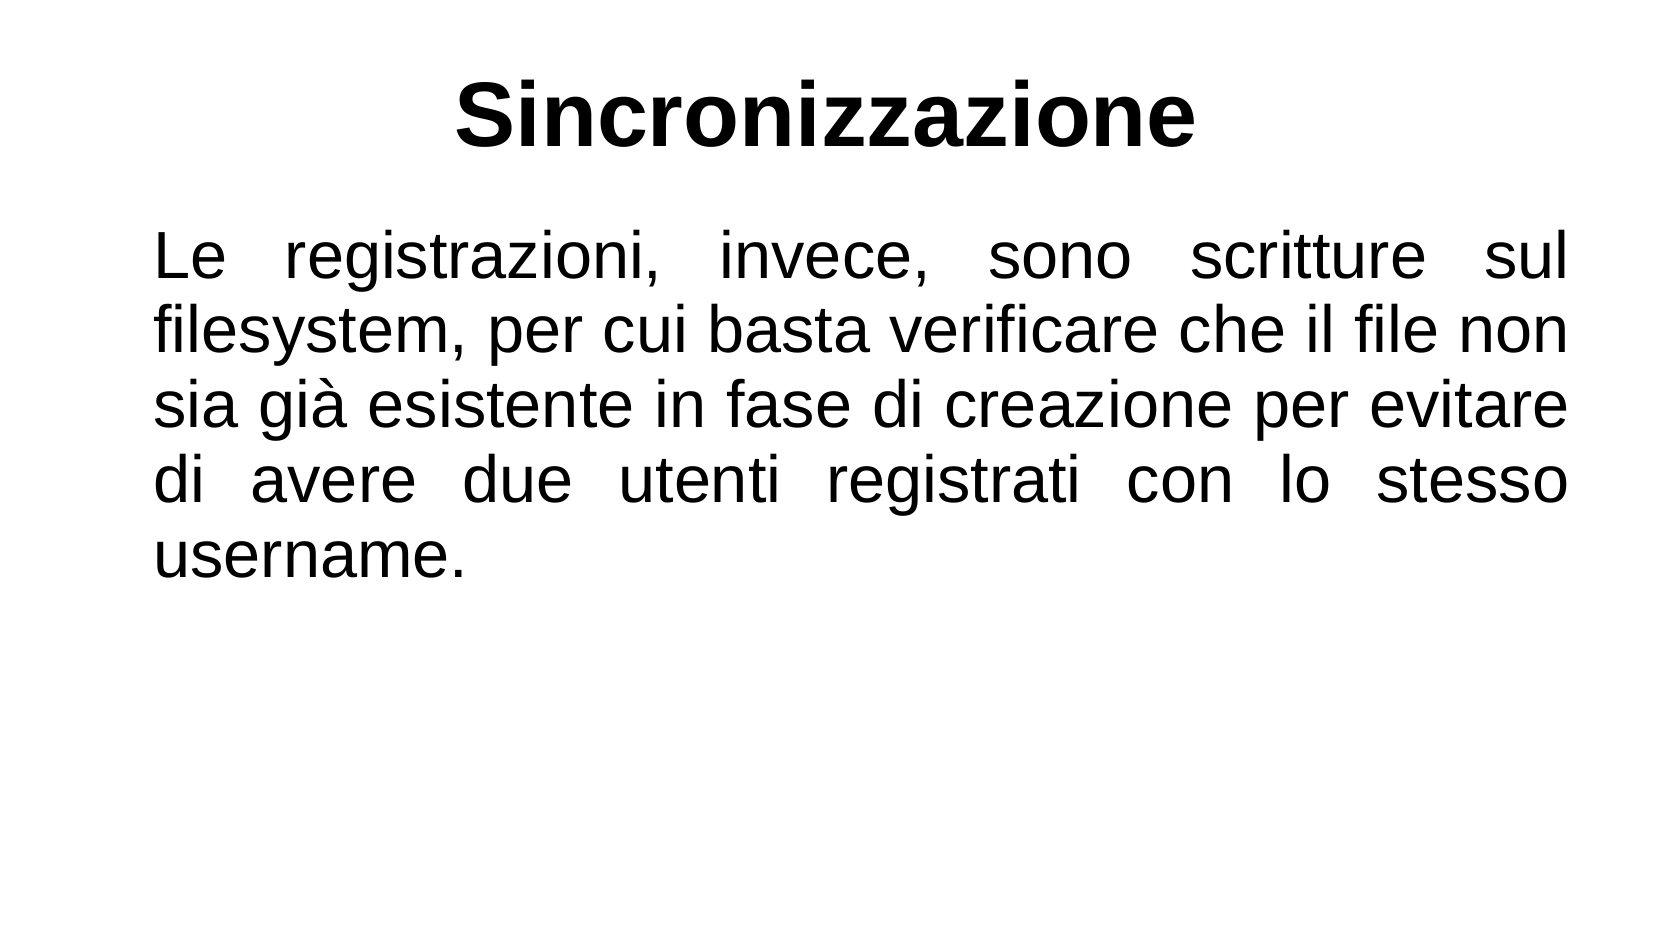

# Sincronizzazione
Le registrazioni, invece, sono scritture sul filesystem, per cui basta verificare che il file non sia già esistente in fase di creazione per evitare di avere due utenti registrati con lo stesso username.